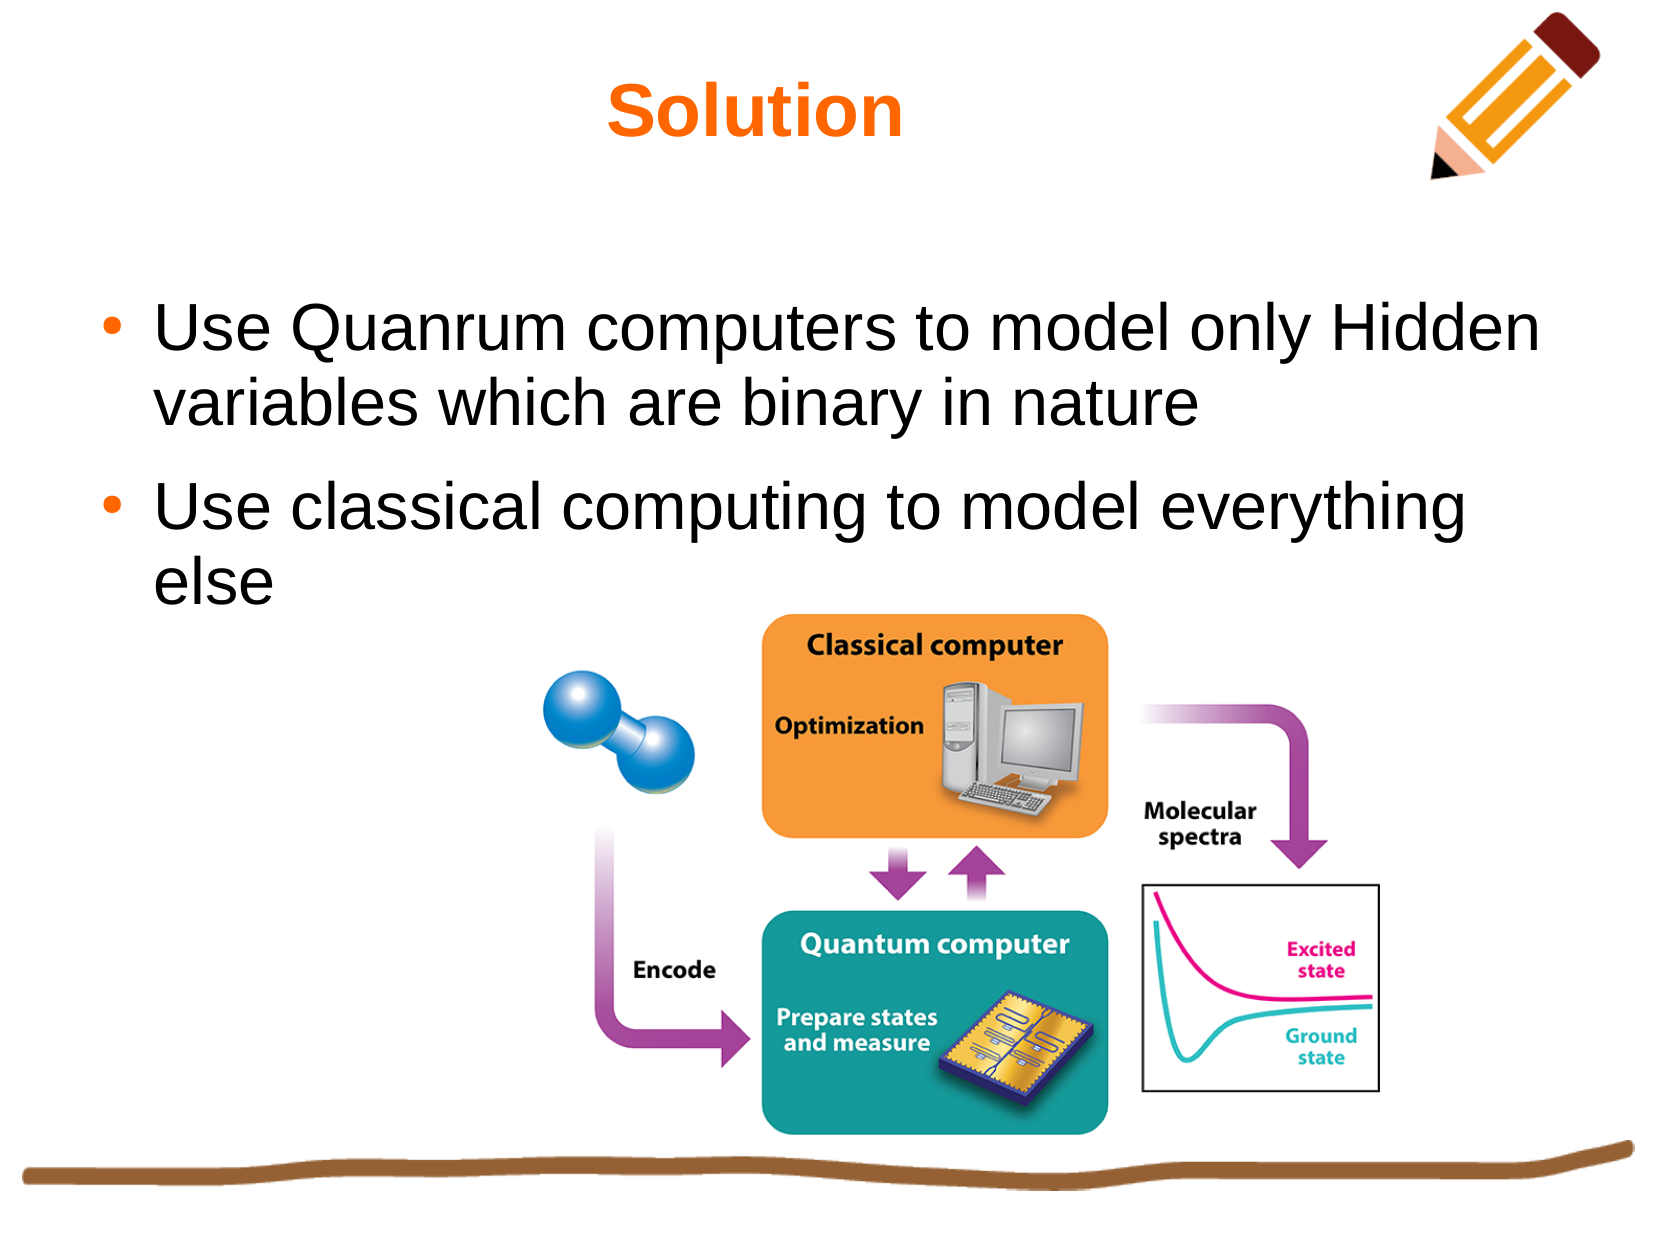

# Solution
Use Quanrum computers to model only Hidden variables which are binary in nature
Use classical computing to model everything else